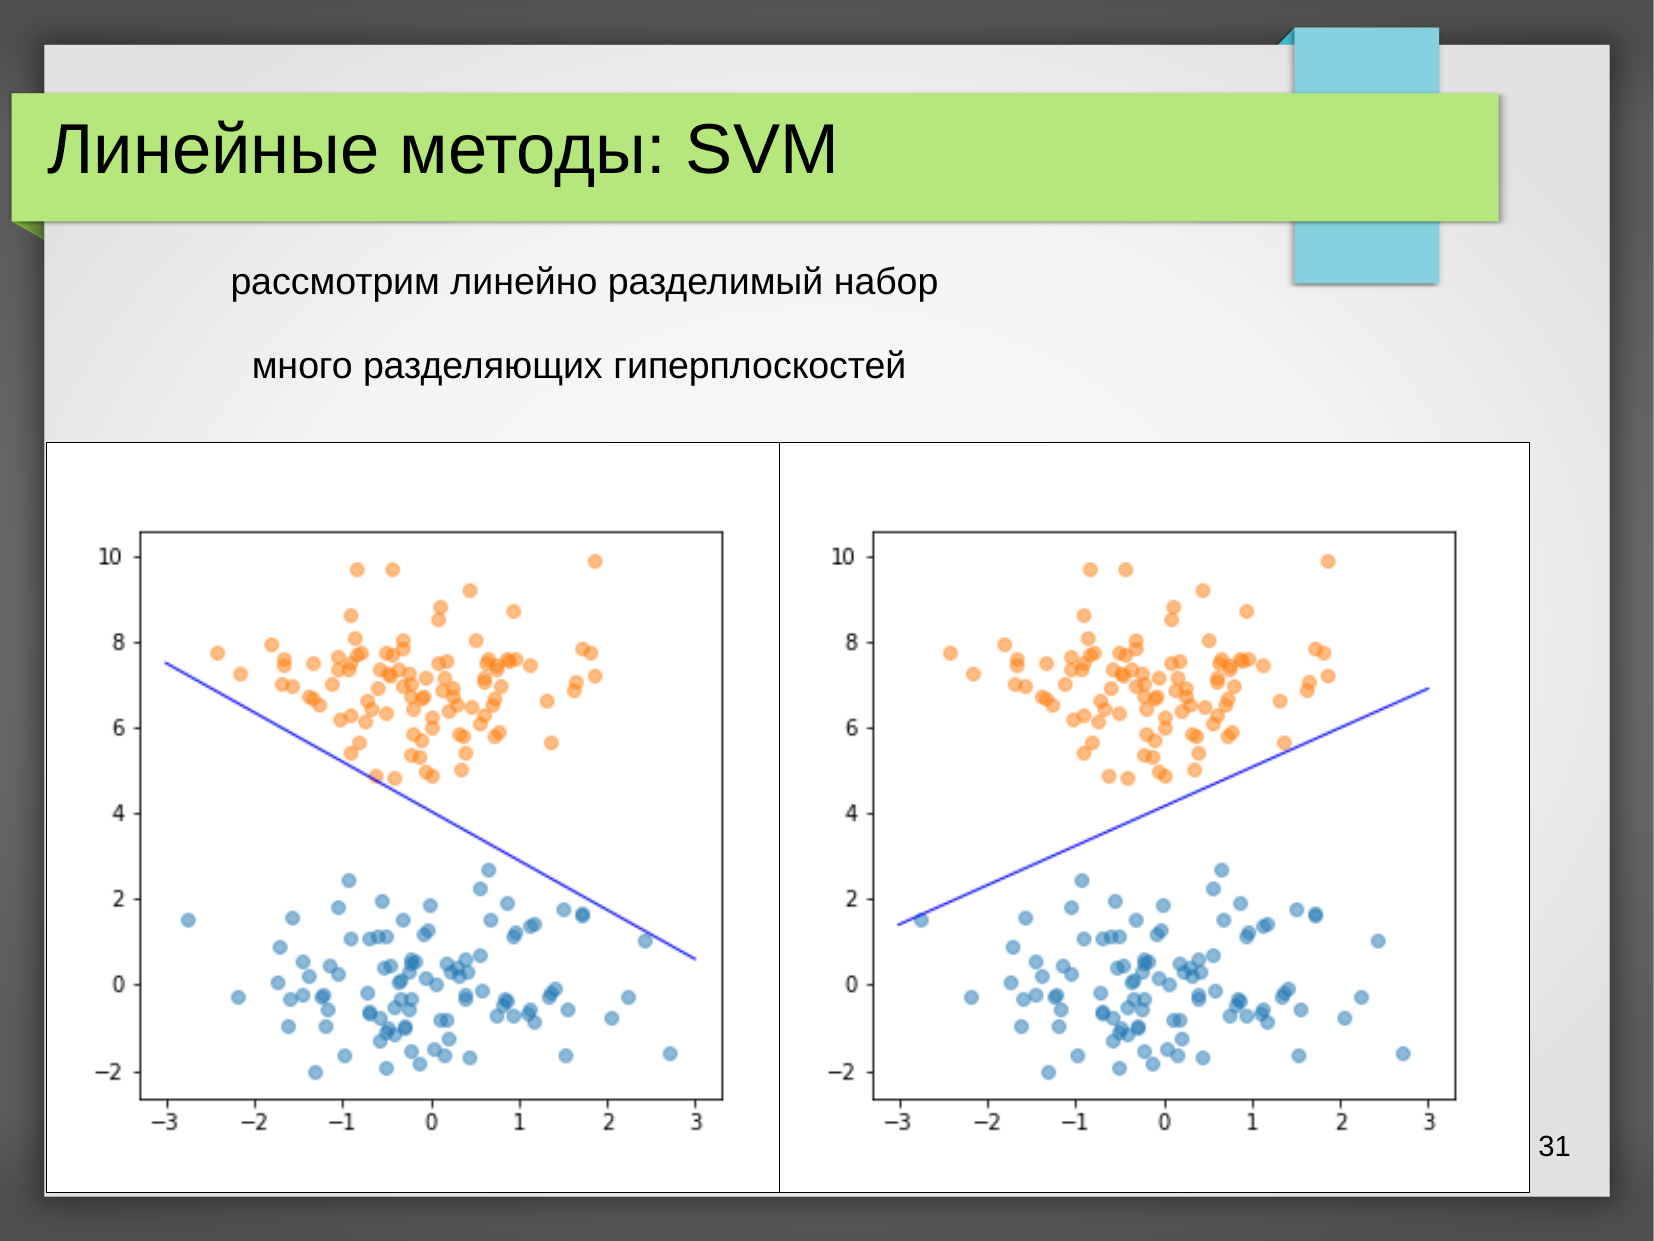

# Линейные методы: SVM
рассмотрим линейно разделимый набор
много разделяющих гиперплоскостей
31